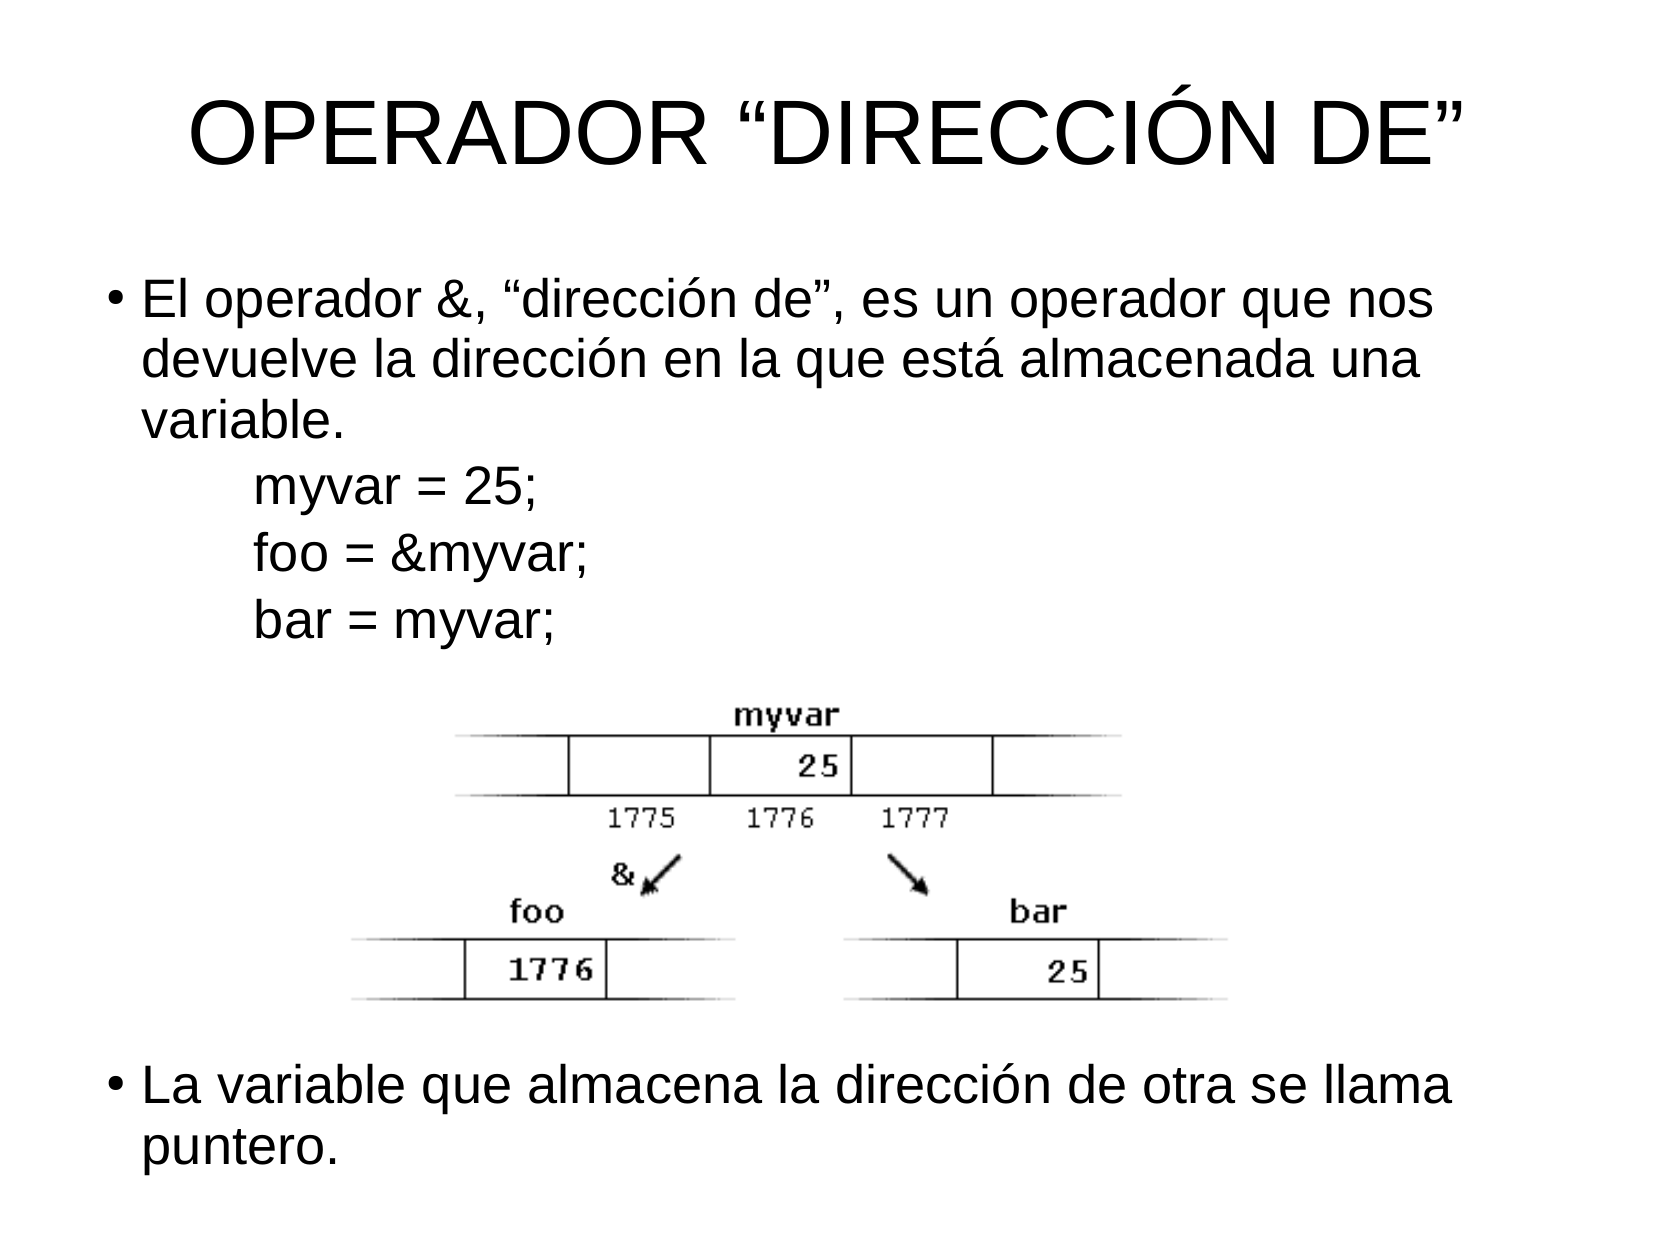

# OPERADOR “DIRECCIÓN DE”
El operador &, “dirección de”, es un operador que nos devuelve la dirección en la que está almacenada una variable.
		myvar = 25;
		foo = &myvar;
		bar = myvar;
La variable que almacena la dirección de otra se llama puntero.